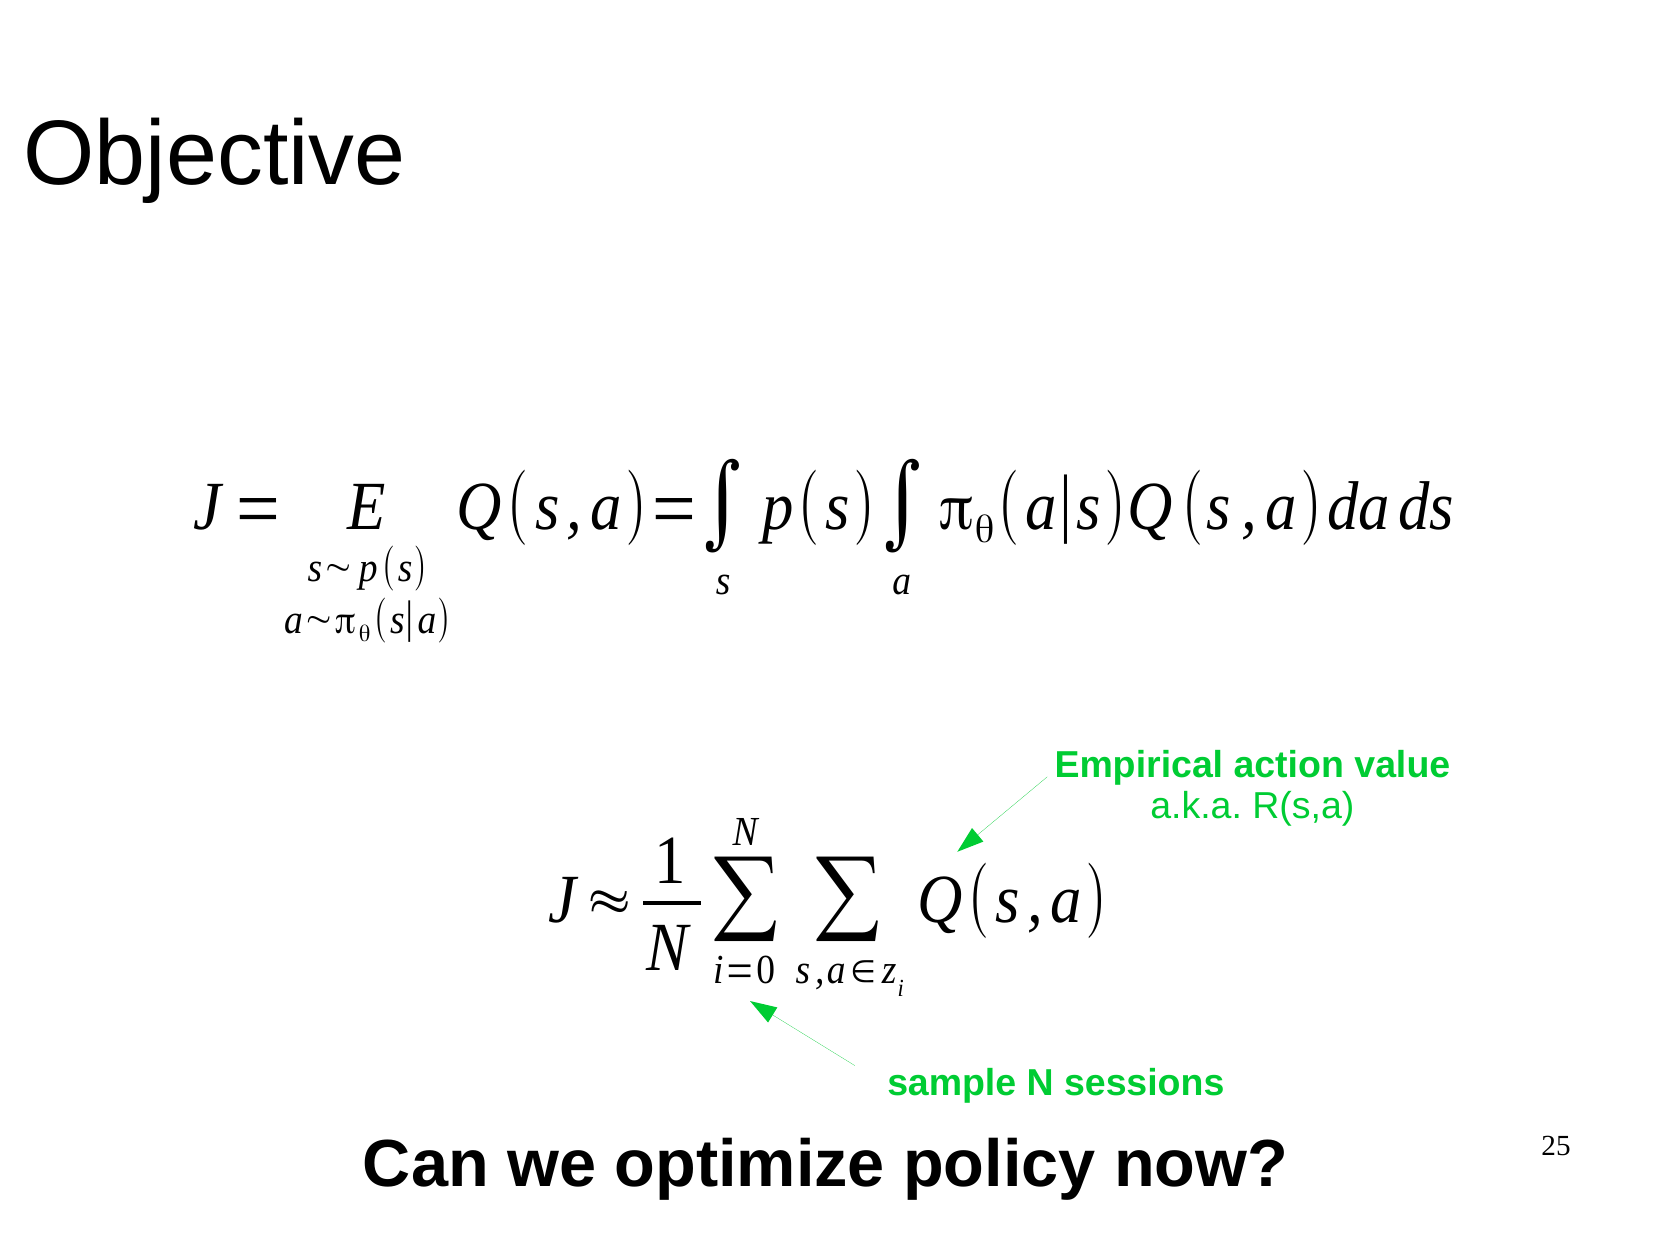

# Objective
Empirical action value
a.k.a. R(s,a)
sample N sessions
Can we optimize policy now?
25